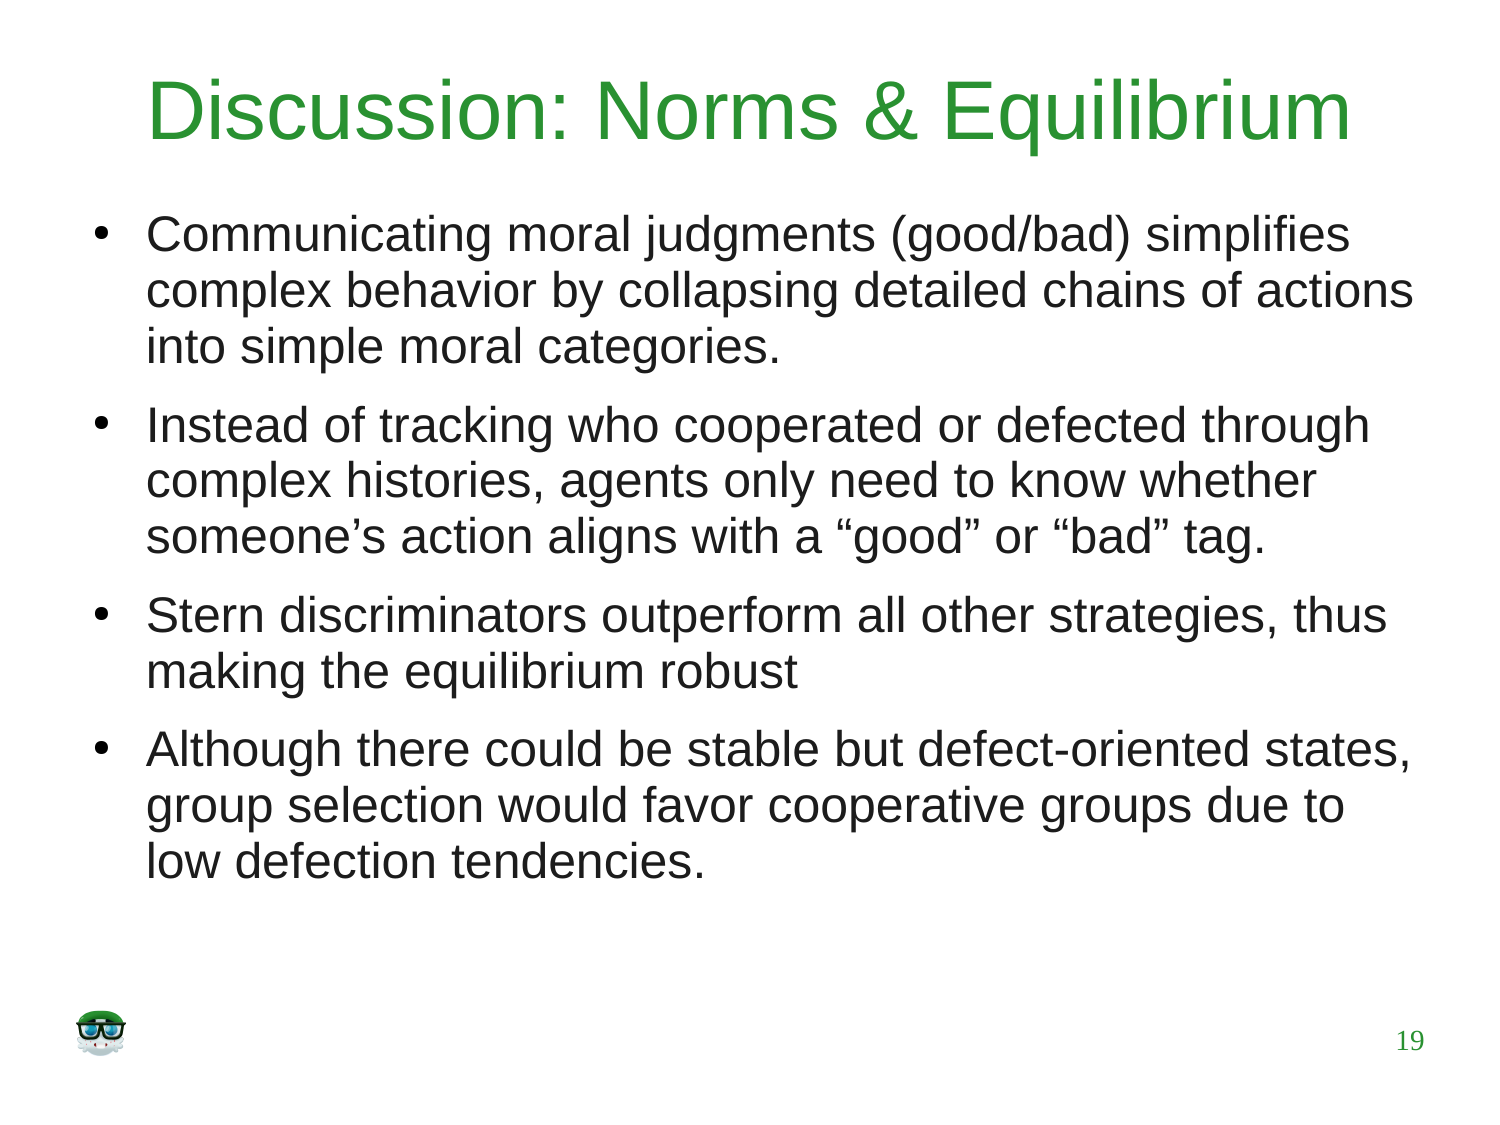

# Discussion: Norms & Equilibrium
Communicating moral judgments (good/bad) simplifies complex behavior by collapsing detailed chains of actions into simple moral categories.
Instead of tracking who cooperated or defected through complex histories, agents only need to know whether someone’s action aligns with a “good” or “bad” tag.
Stern discriminators outperform all other strategies, thus making the equilibrium robust
Although there could be stable but defect-oriented states, group selection would favor cooperative groups due to low defection tendencies.
19